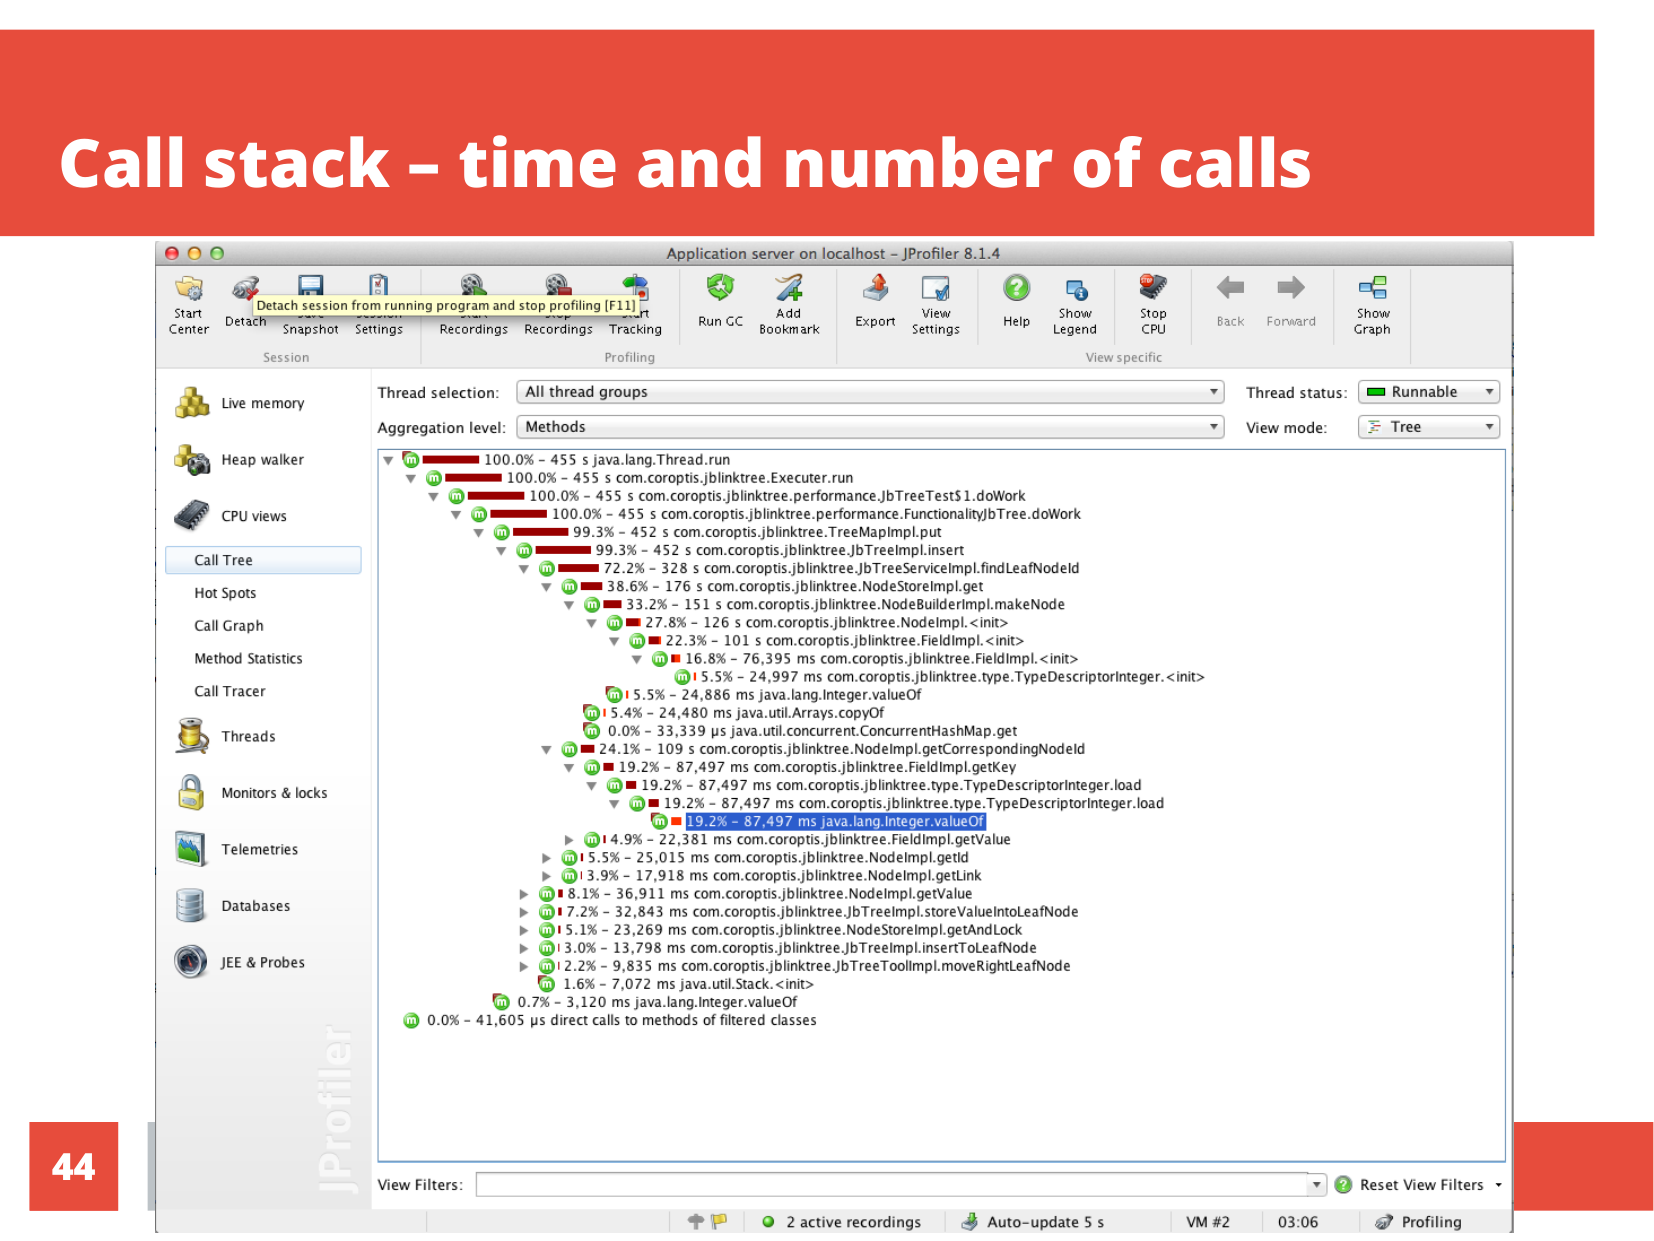

# Call stack – time and number of calls
44